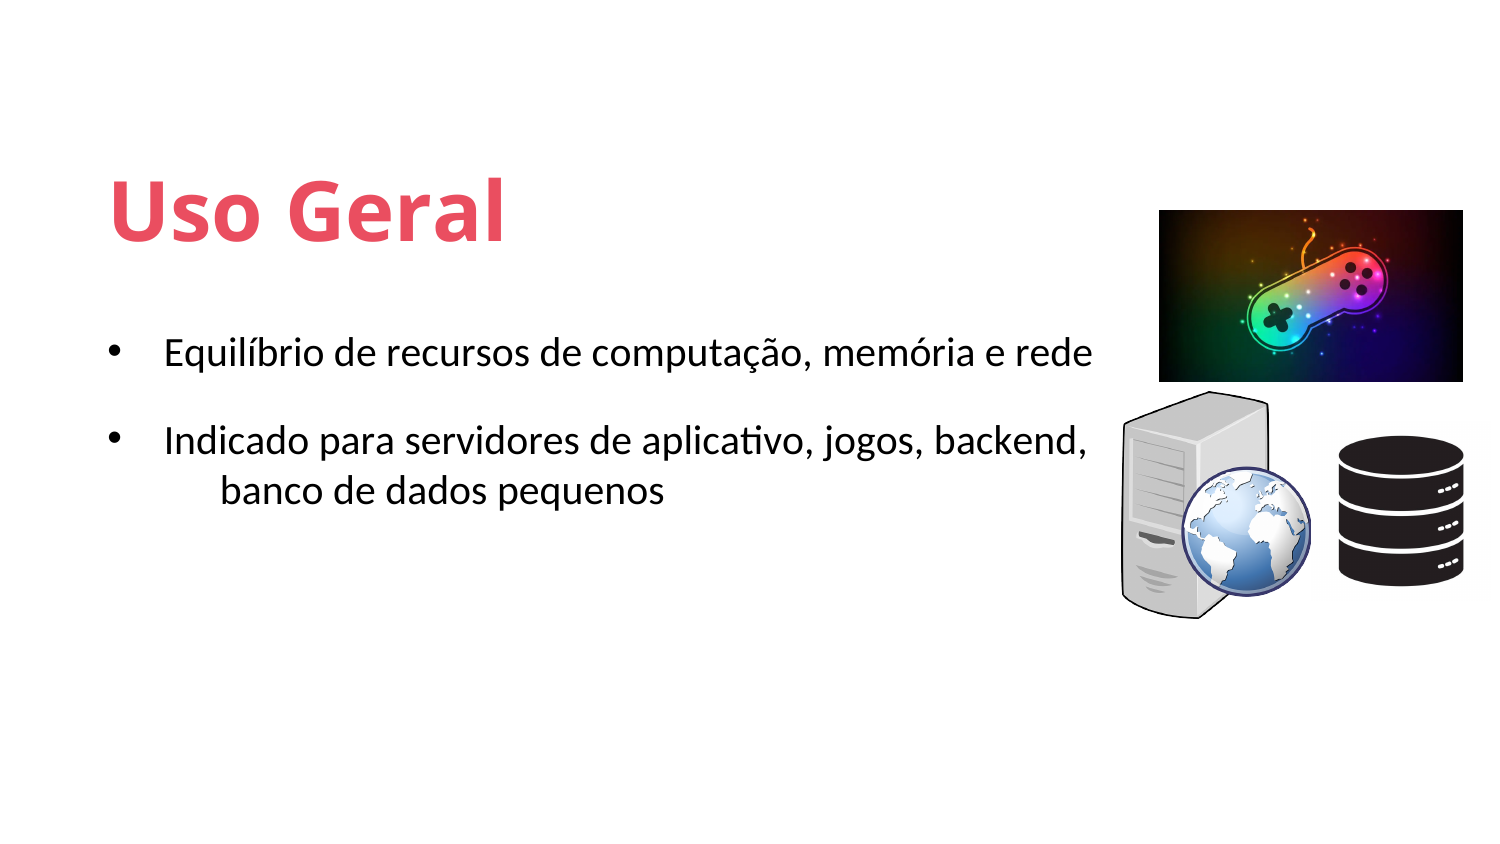

Uso Geral
Equilíbrio de recursos de computação, memória e rede
Indicado para servidores de aplicativo, jogos, backend, banco de dados pequenos